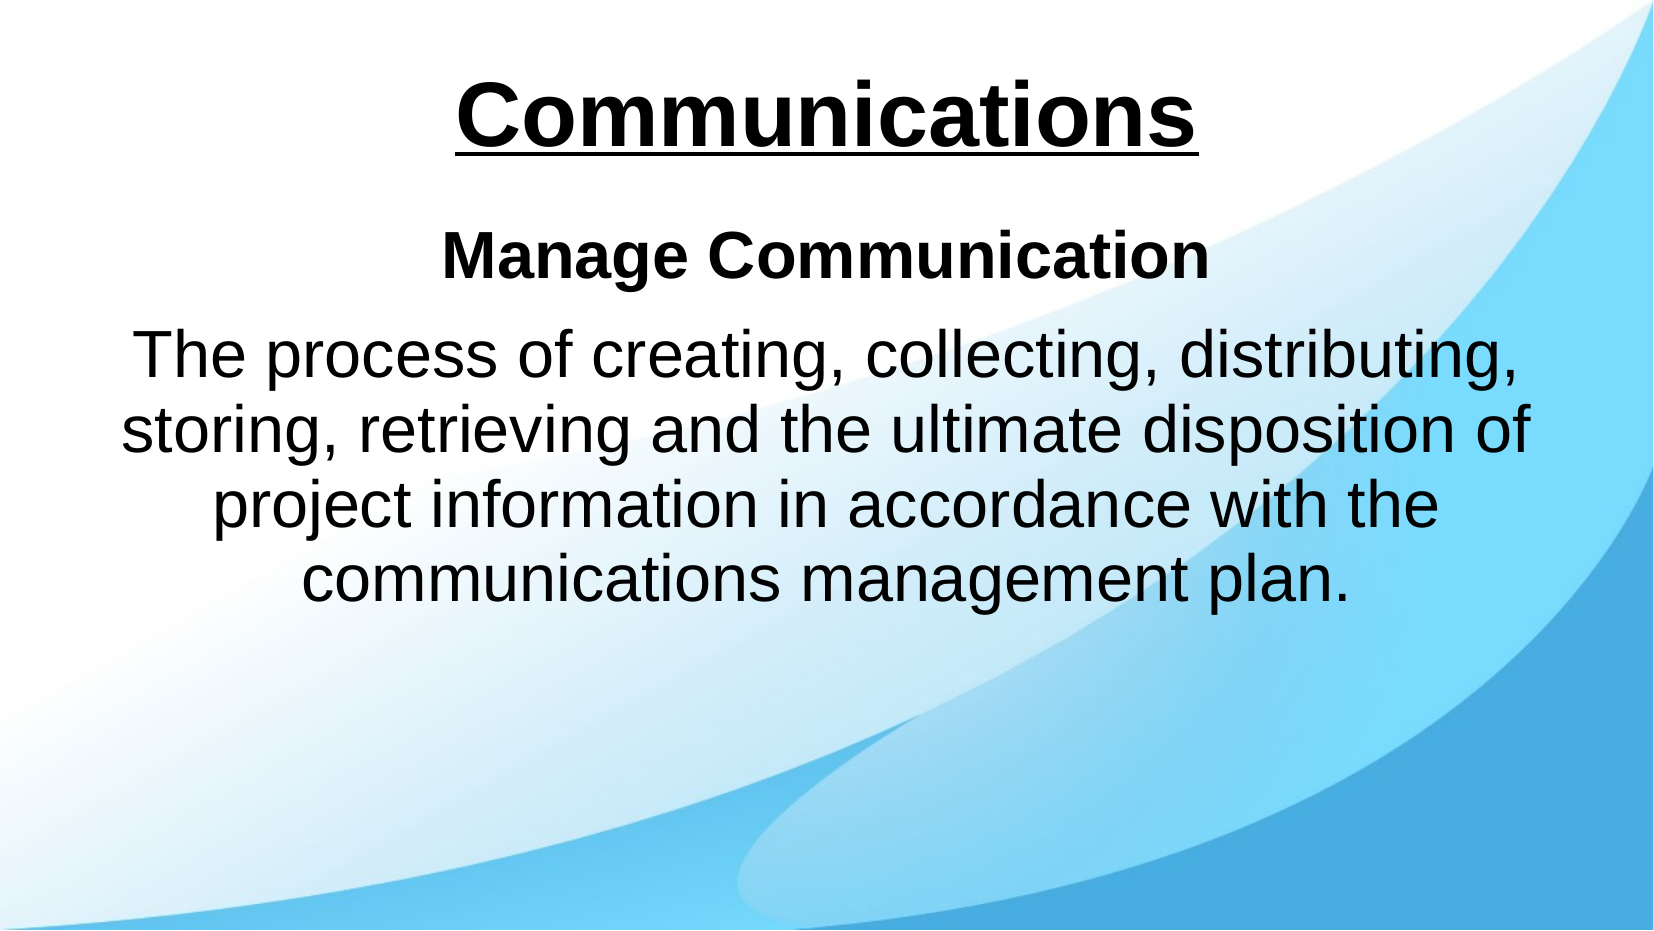

# Communications
Manage Communication
The process of creating, collecting, distributing, storing, retrieving and the ultimate disposition of project information in accordance with the communications management plan.